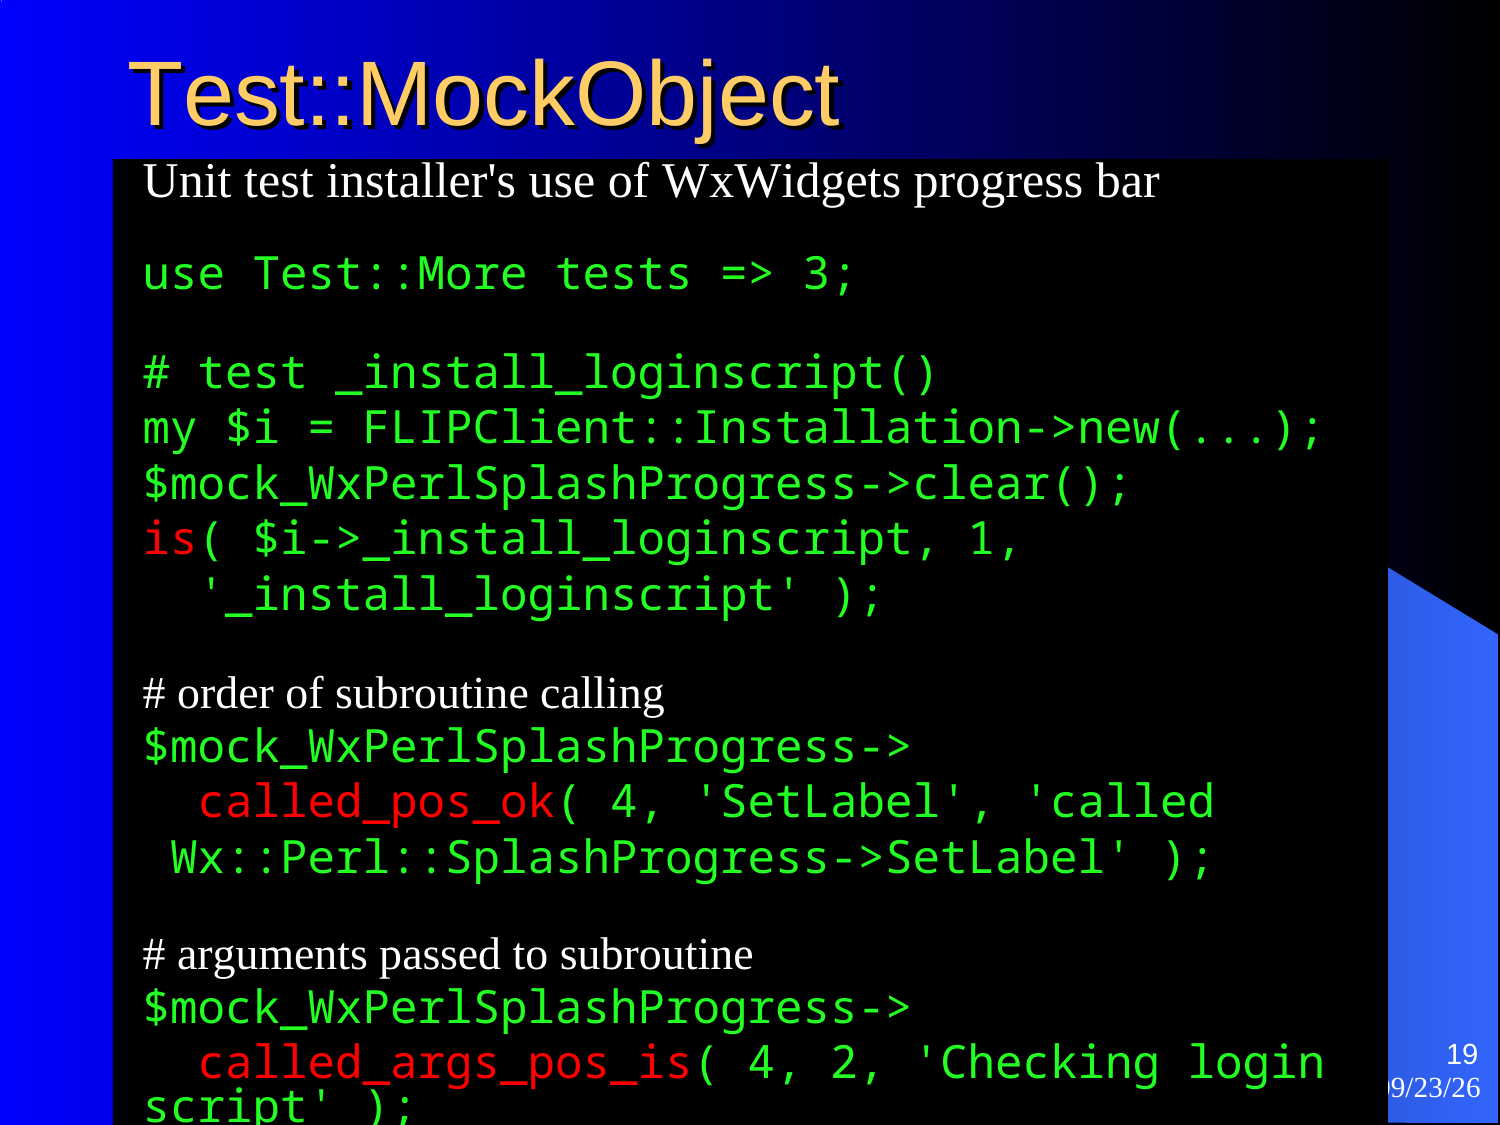

# Test::MockObject
Unit test installer's use of WxWidgets progress bar
use Test::More tests => 3;
# test _install_loginscript()
my $i = FLIPClient::Installation->new(...);
$mock_WxPerlSplashProgress->clear();
is( $i->_install_loginscript, 1,
 '_install_loginscript' );
# order of subroutine calling
$mock_WxPerlSplashProgress->
 called_pos_ok( 4, 'SetLabel', 'called
 Wx::Perl::SplashProgress->SetLabel' );
# arguments passed to subroutine
$mock_WxPerlSplashProgress->
 called_args_pos_is( 4, 2, 'Checking login script' );
19
Cross-Platform Testing